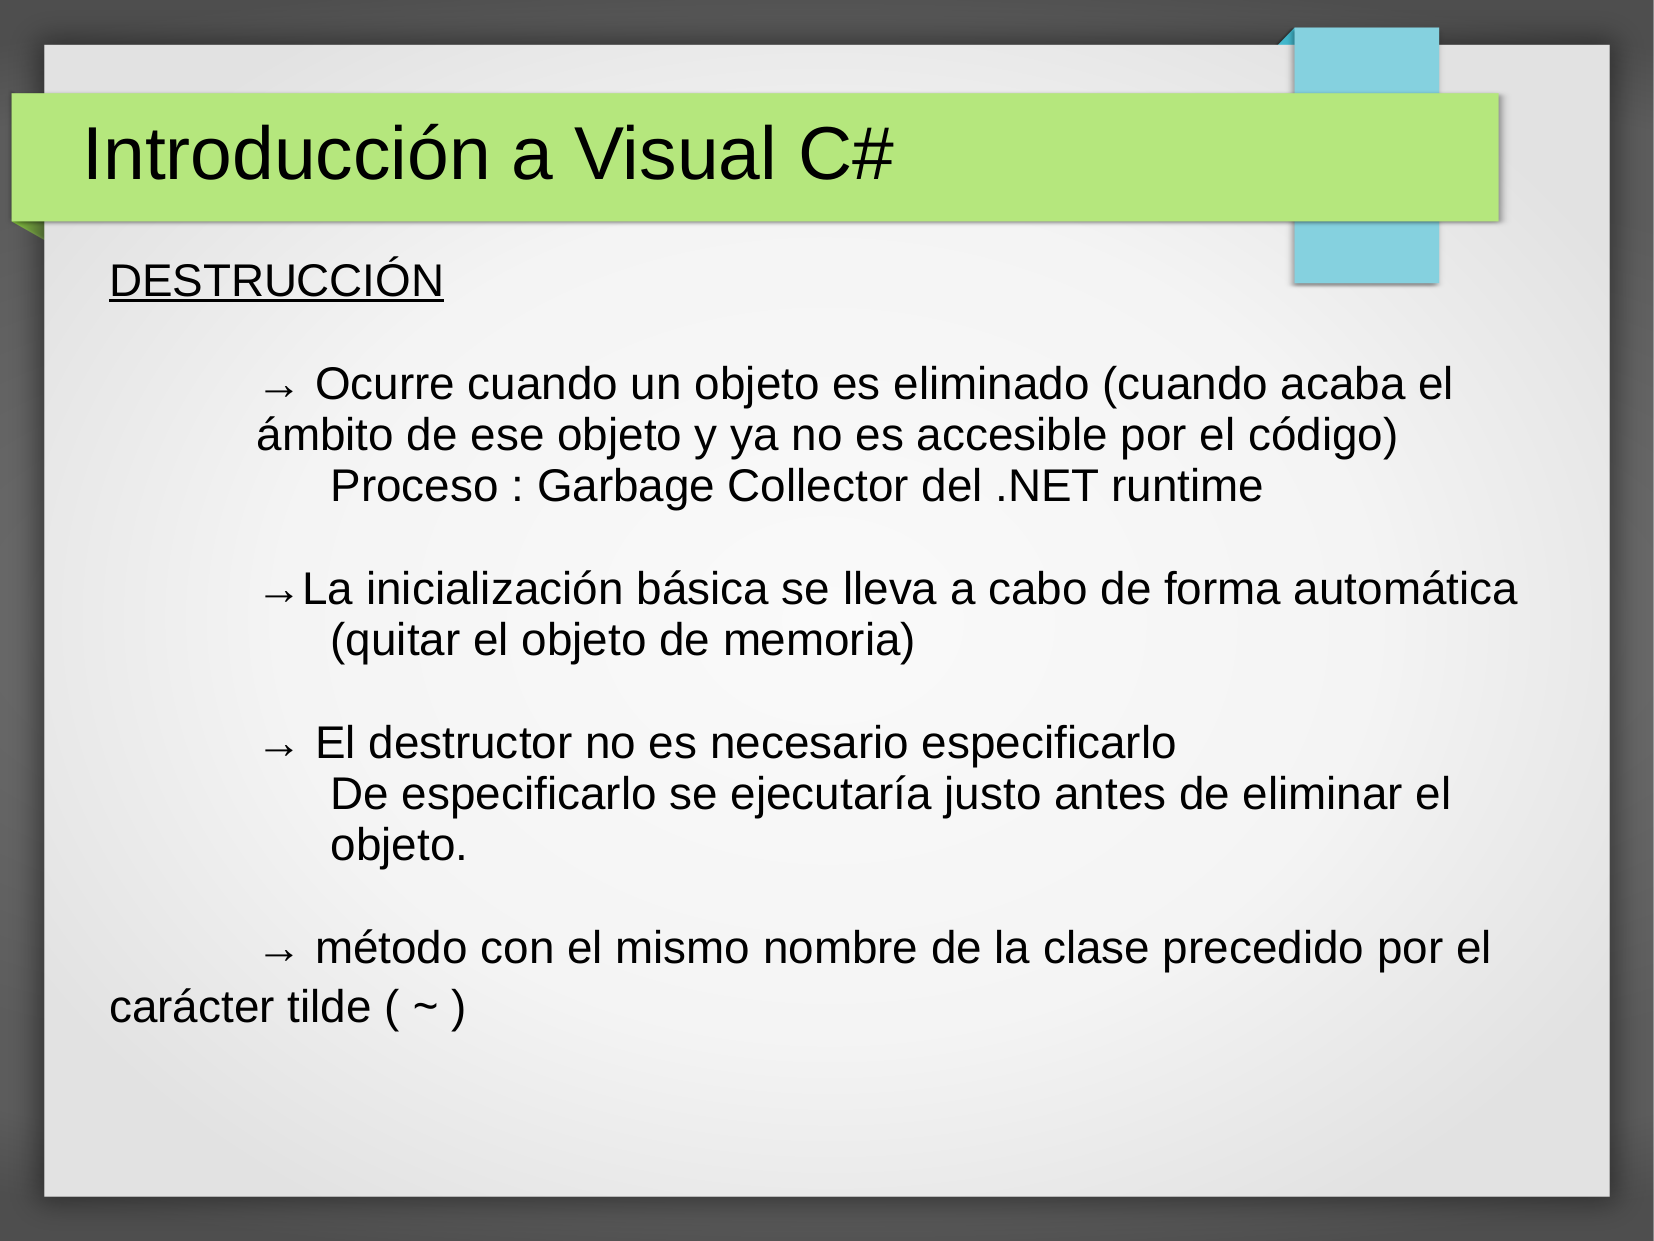

# Introducción a Visual C#
DESTRUCCIÓN
		→ Ocurre cuando un objeto es eliminado (cuando acaba el 			ámbito de ese objeto y ya no es accesible por el código)
			Proceso : Garbage Collector del .NET runtime
		→La inicialización básica se lleva a cabo de forma automática 			(quitar el objeto de memoria)
		→ El destructor no es necesario especificarlo
			De especificarlo se ejecutaría justo antes de eliminar el 				objeto.
		→ método con el mismo nombre de la clase precedido por el carácter tilde ( ~ )